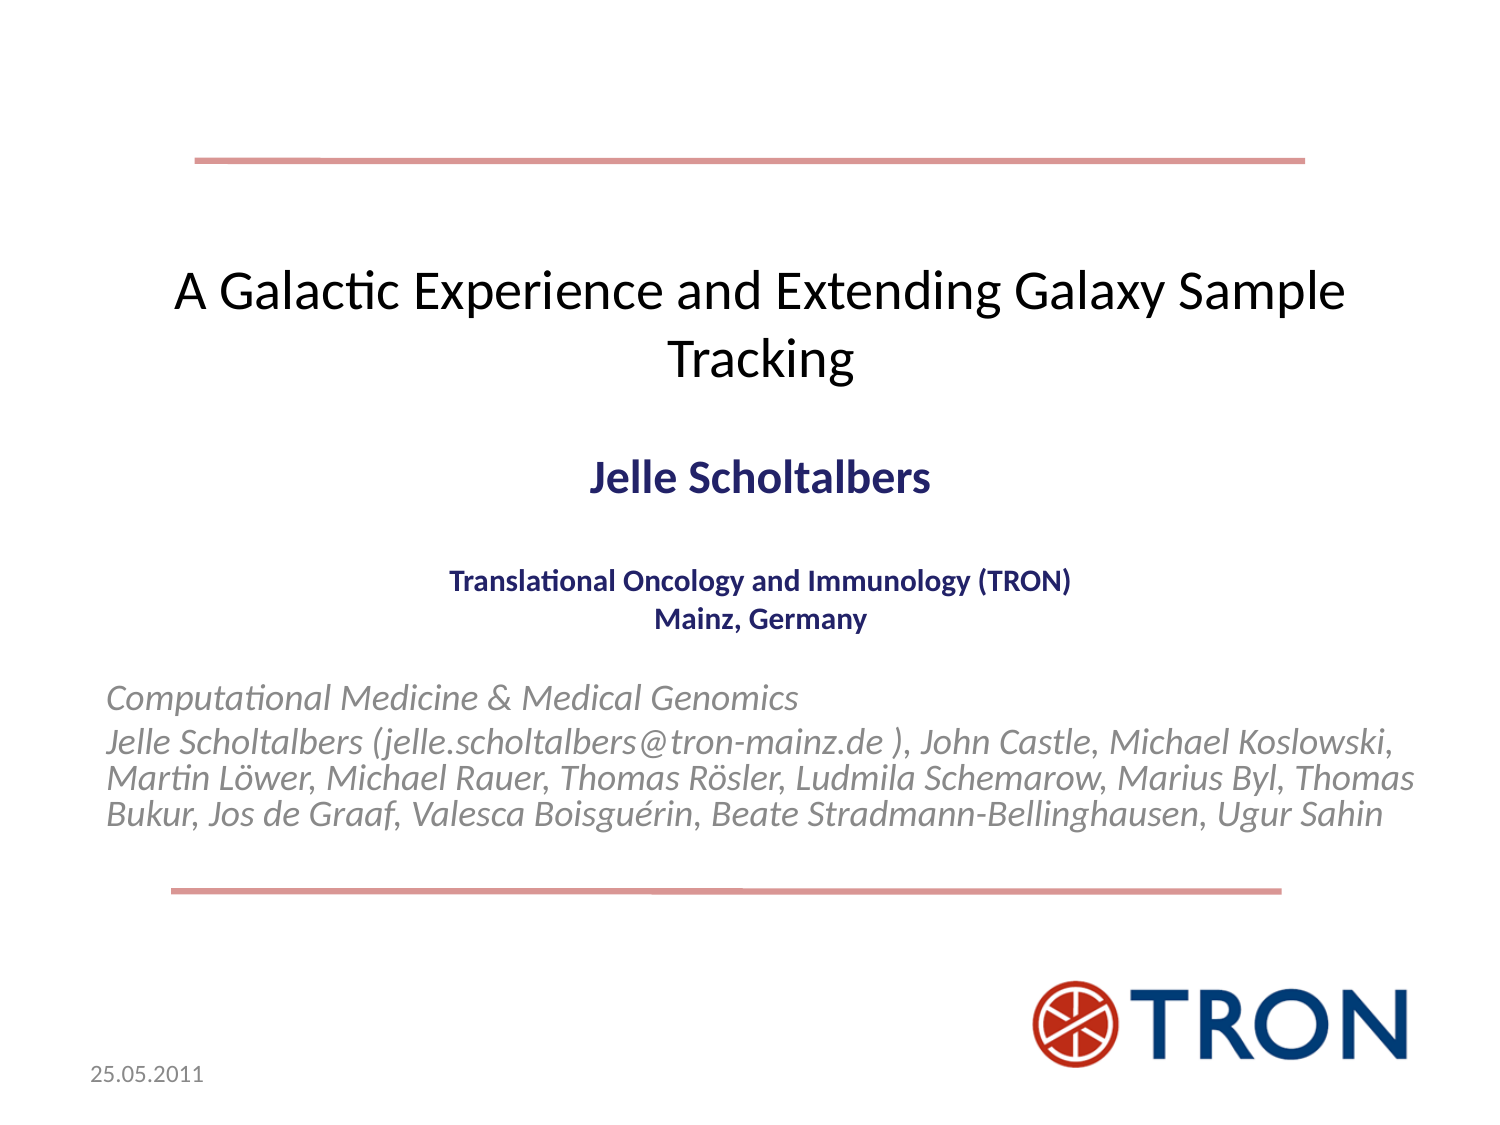

A Galactic Experience and Extending Galaxy Sample Tracking
Jelle Scholtalbers
Translational Oncology and Immunology (TRON)
Mainz, Germany
Computational Medicine & Medical Genomics
Jelle Scholtalbers (jelle.scholtalbers@tron-mainz.de ), John Castle, Michael Koslowski, Martin Löwer, Michael Rauer, Thomas Rösler, Ludmila Schemarow, Marius Byl, Thomas Bukur, Jos de Graaf, Valesca Boisguérin, Beate Stradmann-Bellinghausen, Ugur Sahin
25.05.2011